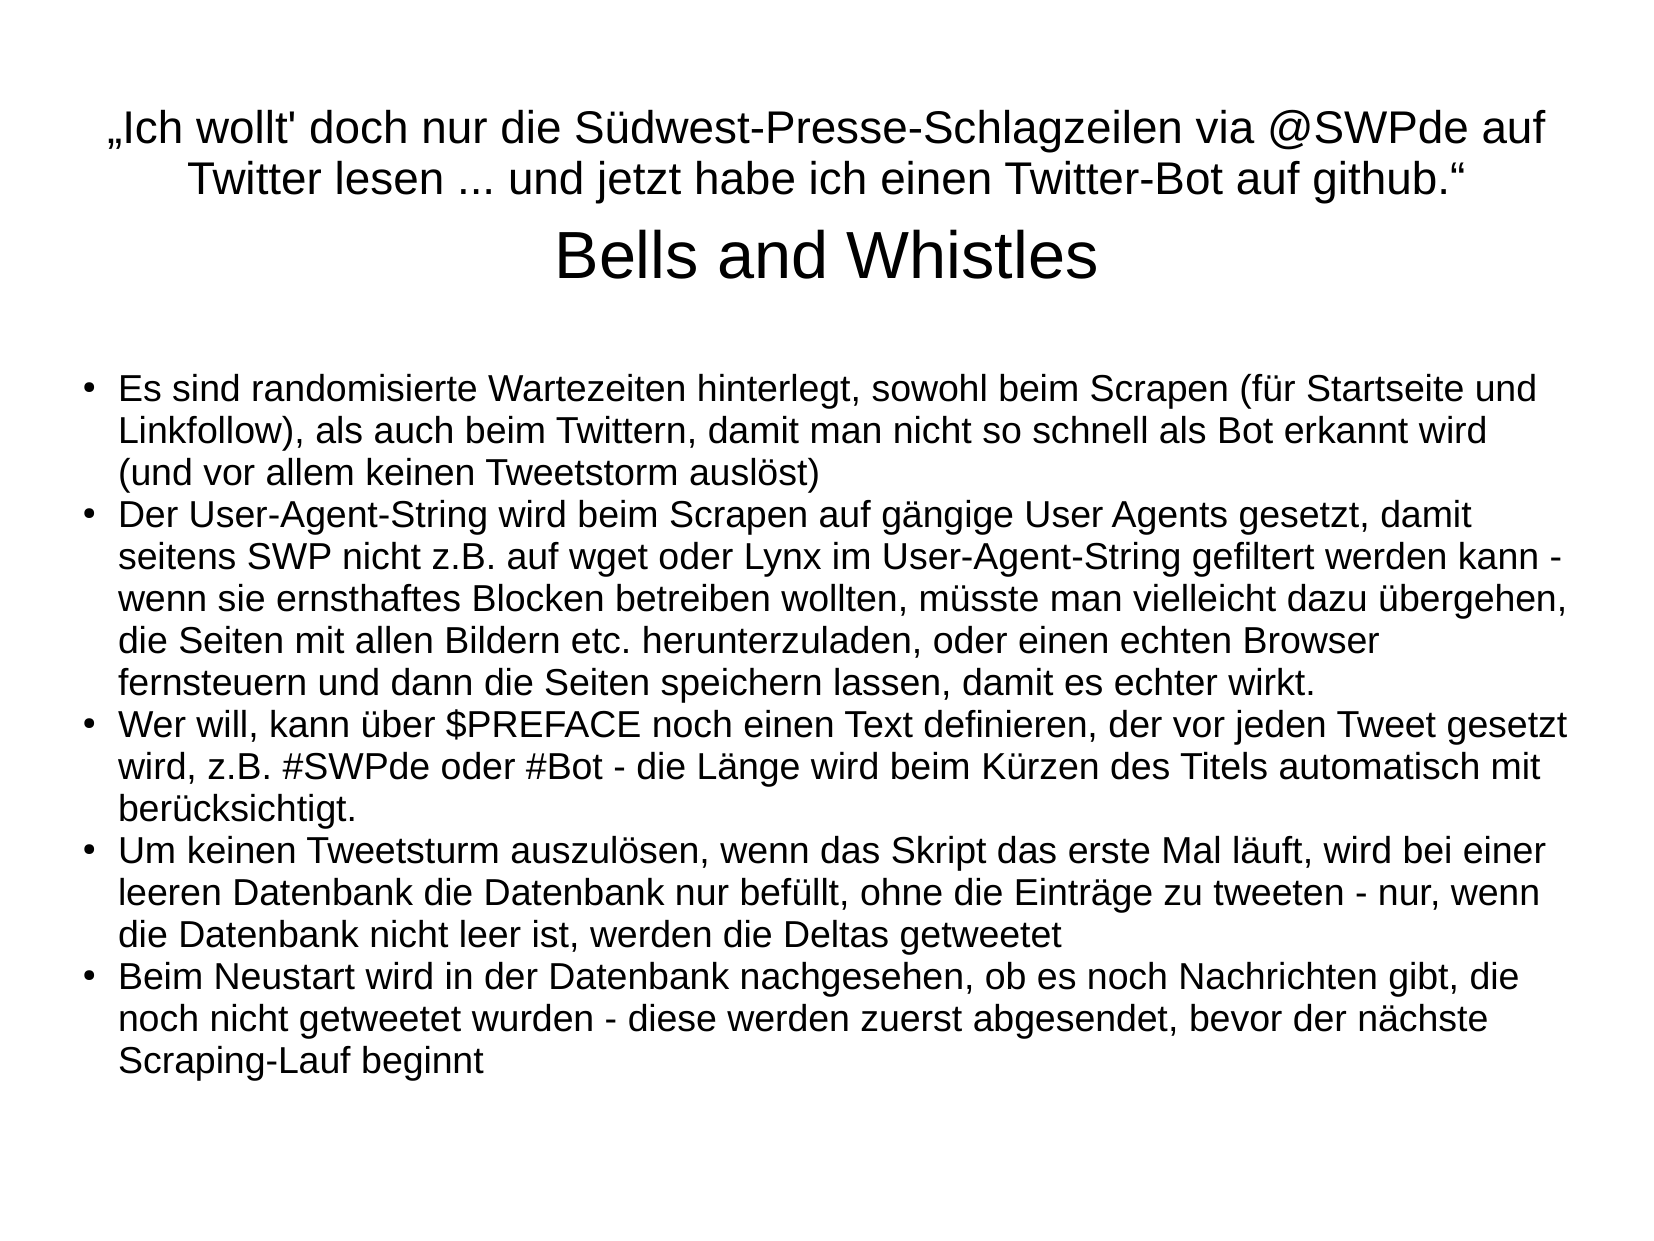

# „Ich wollt' doch nur die Südwest-Presse-Schlagzeilen via @SWPde auf Twitter lesen ... und jetzt habe ich einen Twitter-Bot auf github.“
Bells and Whistles
Es sind randomisierte Wartezeiten hinterlegt, sowohl beim Scrapen (für Startseite und Linkfollow), als auch beim Twittern, damit man nicht so schnell als Bot erkannt wird (und vor allem keinen Tweetstorm auslöst)
Der User-Agent-String wird beim Scrapen auf gängige User Agents gesetzt, damit seitens SWP nicht z.B. auf wget oder Lynx im User-Agent-String gefiltert werden kann - wenn sie ernsthaftes Blocken betreiben wollten, müsste man vielleicht dazu übergehen, die Seiten mit allen Bildern etc. herunterzuladen, oder einen echten Browser fernsteuern und dann die Seiten speichern lassen, damit es echter wirkt.
Wer will, kann über $PREFACE noch einen Text definieren, der vor jeden Tweet gesetzt wird, z.B. #SWPde oder #Bot - die Länge wird beim Kürzen des Titels automatisch mit berücksichtigt.
Um keinen Tweetsturm auszulösen, wenn das Skript das erste Mal läuft, wird bei einer leeren Datenbank die Datenbank nur befüllt, ohne die Einträge zu tweeten - nur, wenn die Datenbank nicht leer ist, werden die Deltas getweetet
Beim Neustart wird in der Datenbank nachgesehen, ob es noch Nachrichten gibt, die noch nicht getweetet wurden - diese werden zuerst abgesendet, bevor der nächste Scraping-Lauf beginnt